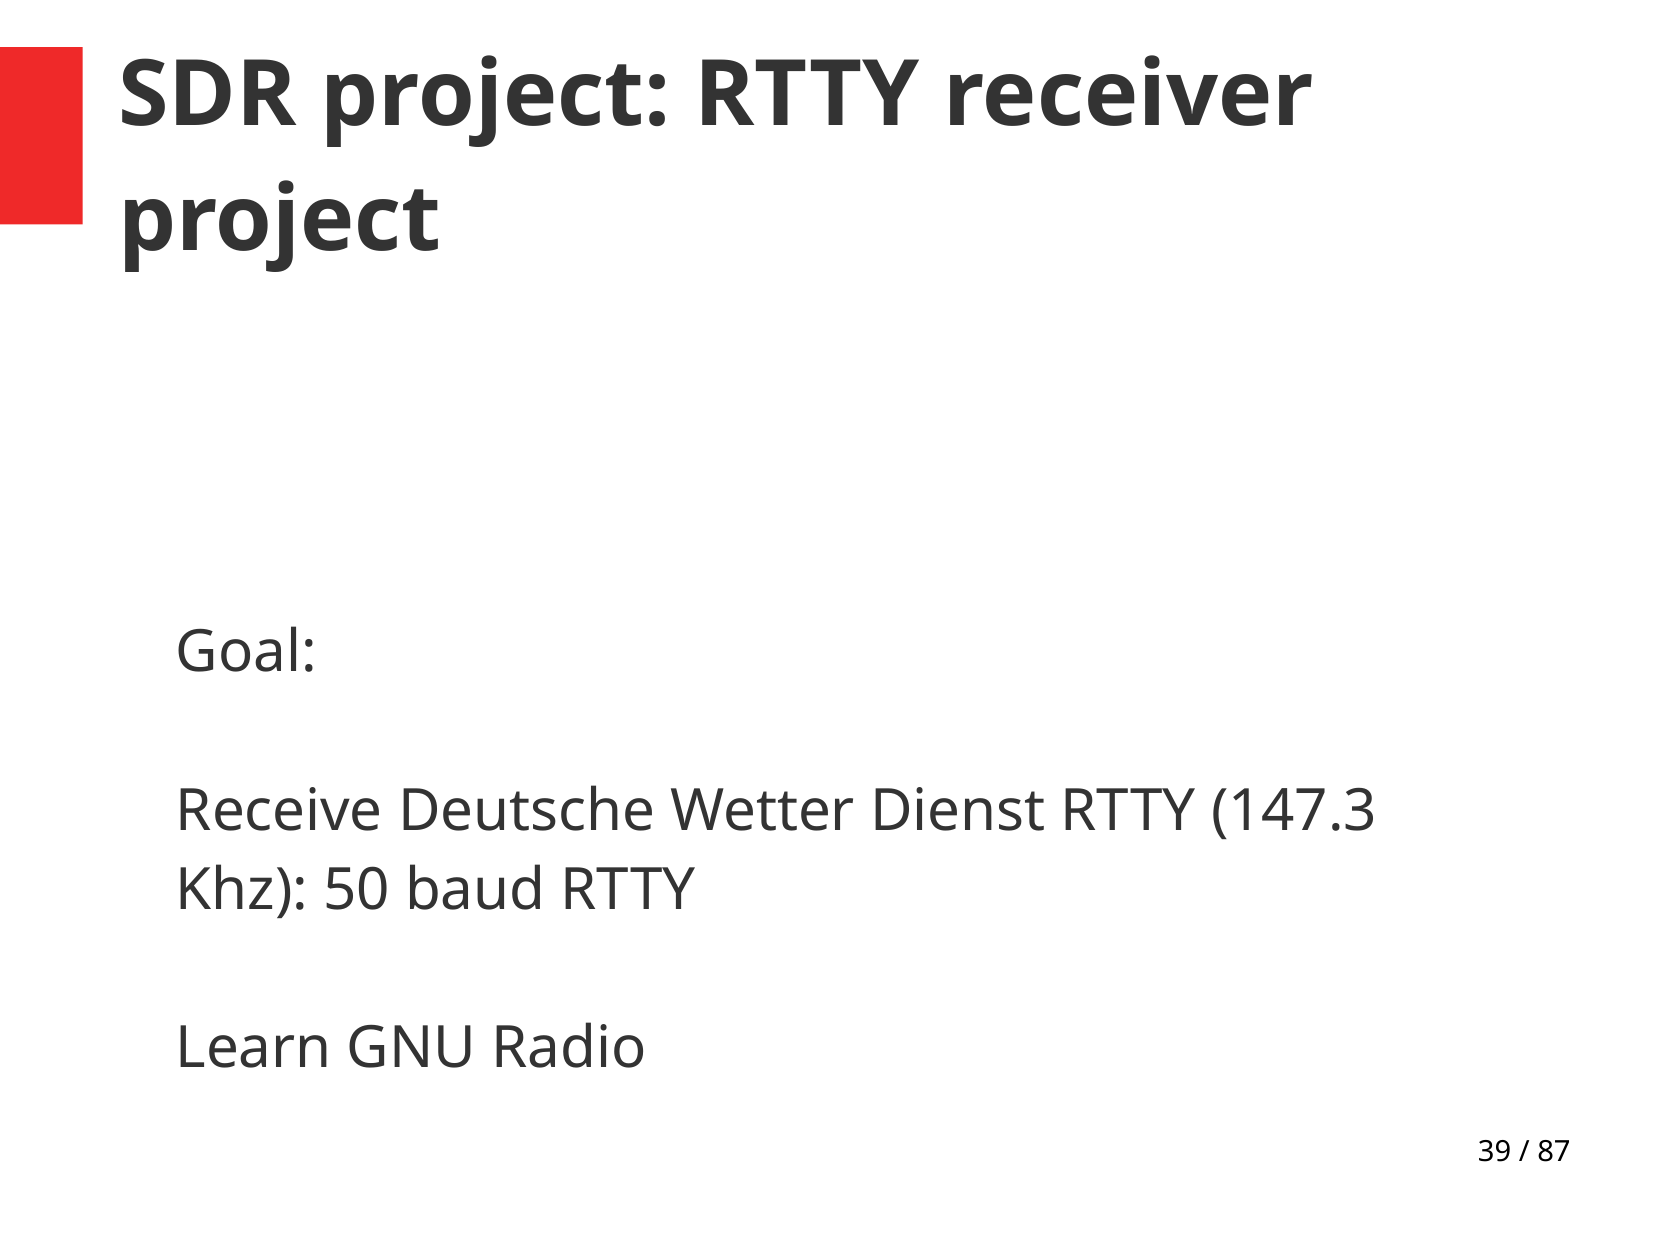

# SDR project: RTTY receiver project
Goal:
Receive Deutsche Wetter Dienst RTTY (147.3 Khz): 50 baud RTTY
Learn GNU Radio
39